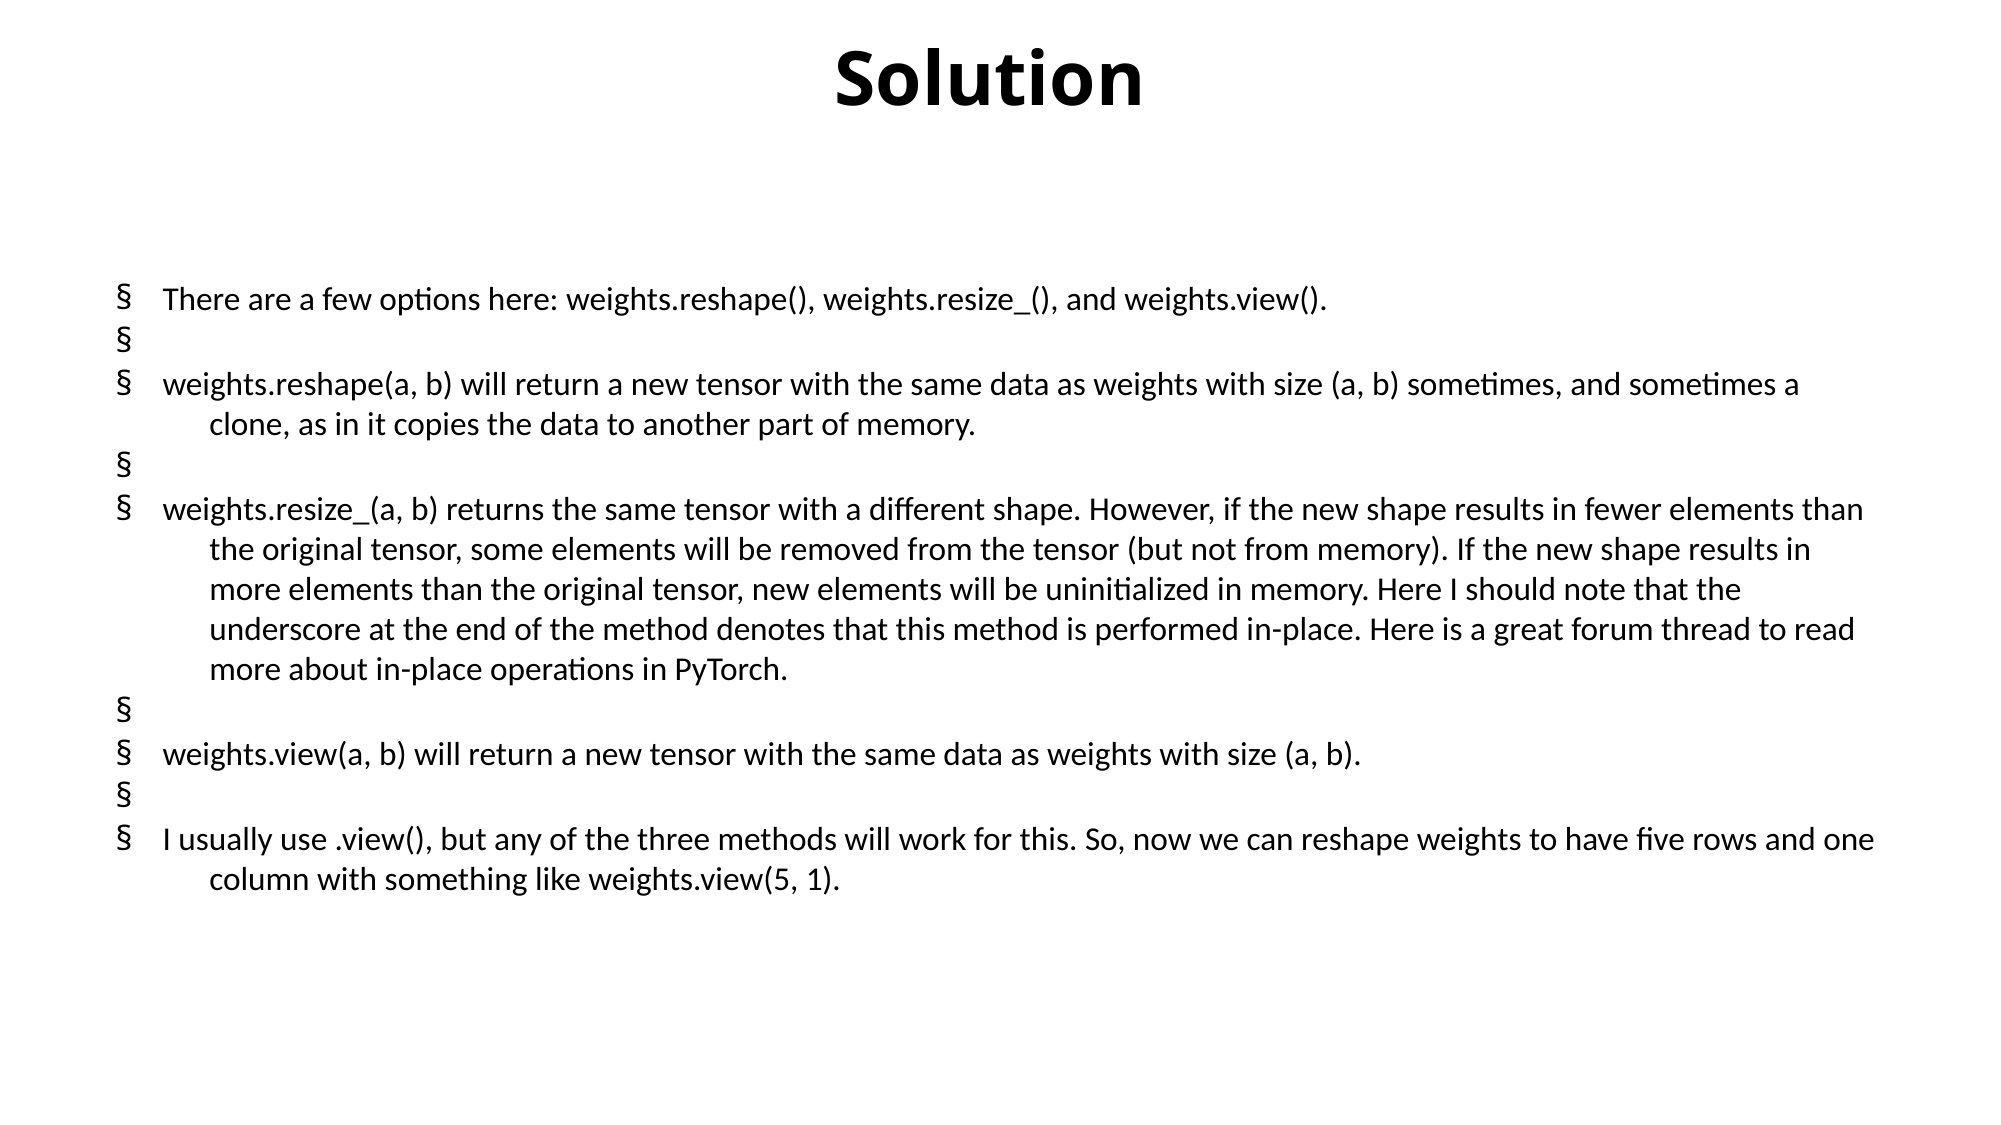

# Solution
There are a few options here: weights.reshape(), weights.resize_(), and weights.view().
weights.reshape(a, b) will return a new tensor with the same data as weights with size (a, b) sometimes, and sometimes a clone, as in it copies the data to another part of memory.
weights.resize_(a, b) returns the same tensor with a different shape. However, if the new shape results in fewer elements than the original tensor, some elements will be removed from the tensor (but not from memory). If the new shape results in more elements than the original tensor, new elements will be uninitialized in memory. Here I should note that the underscore at the end of the method denotes that this method is performed in-place. Here is a great forum thread to read more about in-place operations in PyTorch.
weights.view(a, b) will return a new tensor with the same data as weights with size (a, b).
I usually use .view(), but any of the three methods will work for this. So, now we can reshape weights to have five rows and one column with something like weights.view(5, 1).